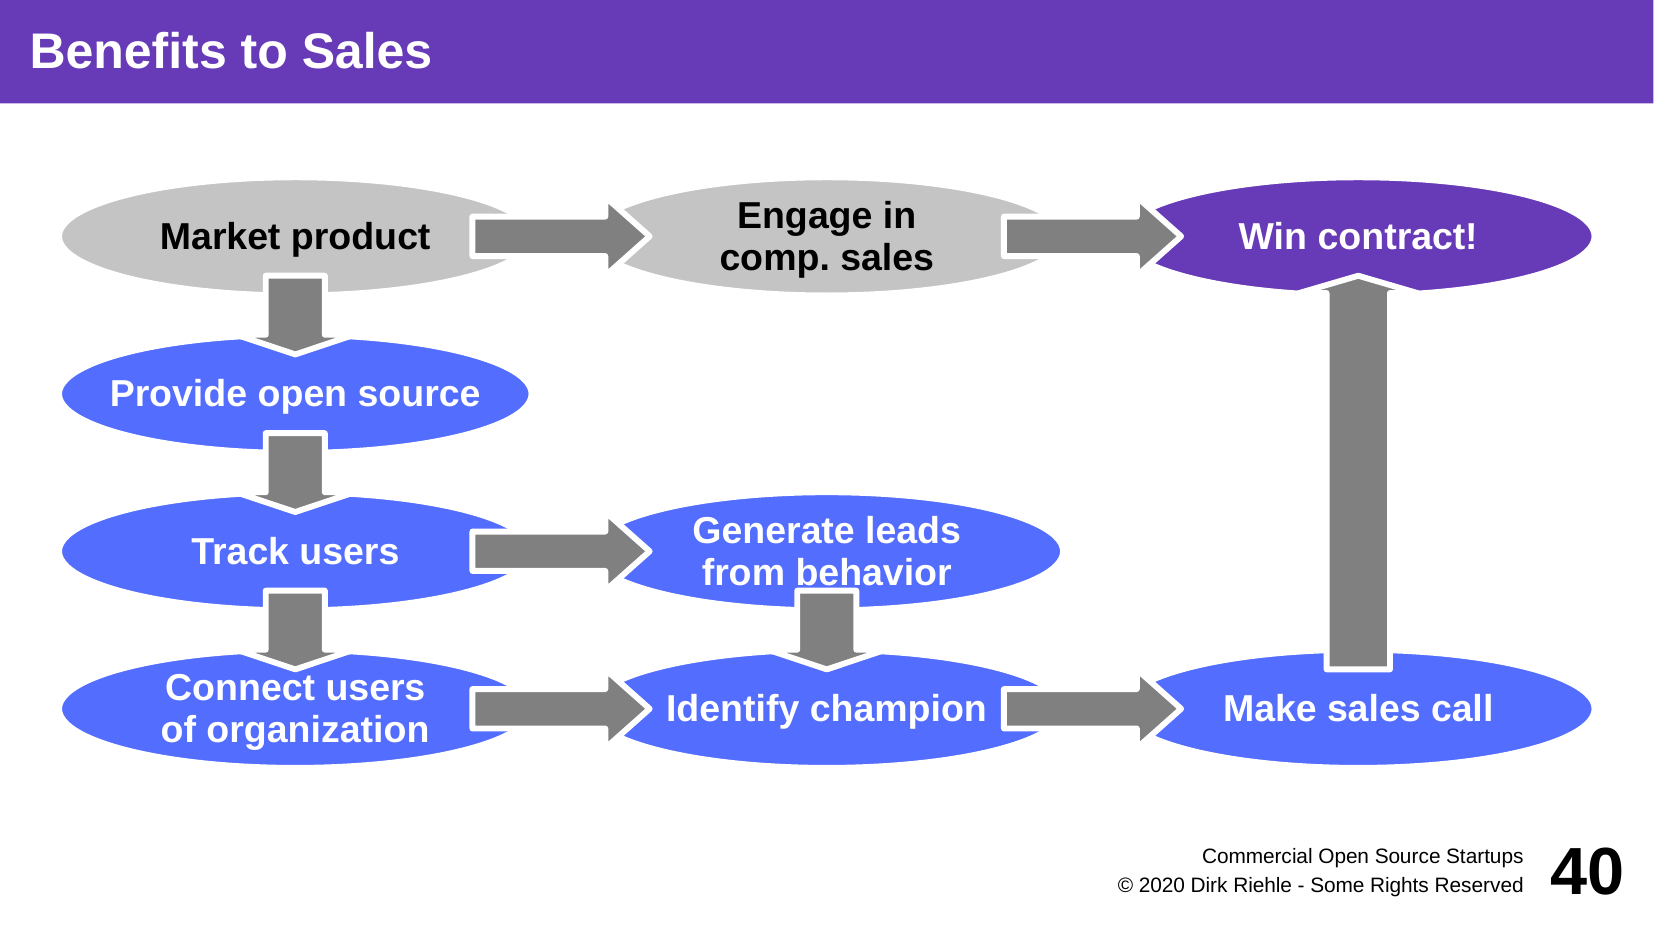

# Benefits to Sales
Market product
Engage in
comp. sales
Win contract!
Provide open source
Track users
Generate leads
from behavior
Connect users
of organization
Identify champion
Make sales call
Commercial Open Source Startups
40
© 2020 Dirk Riehle - Some Rights Reserved